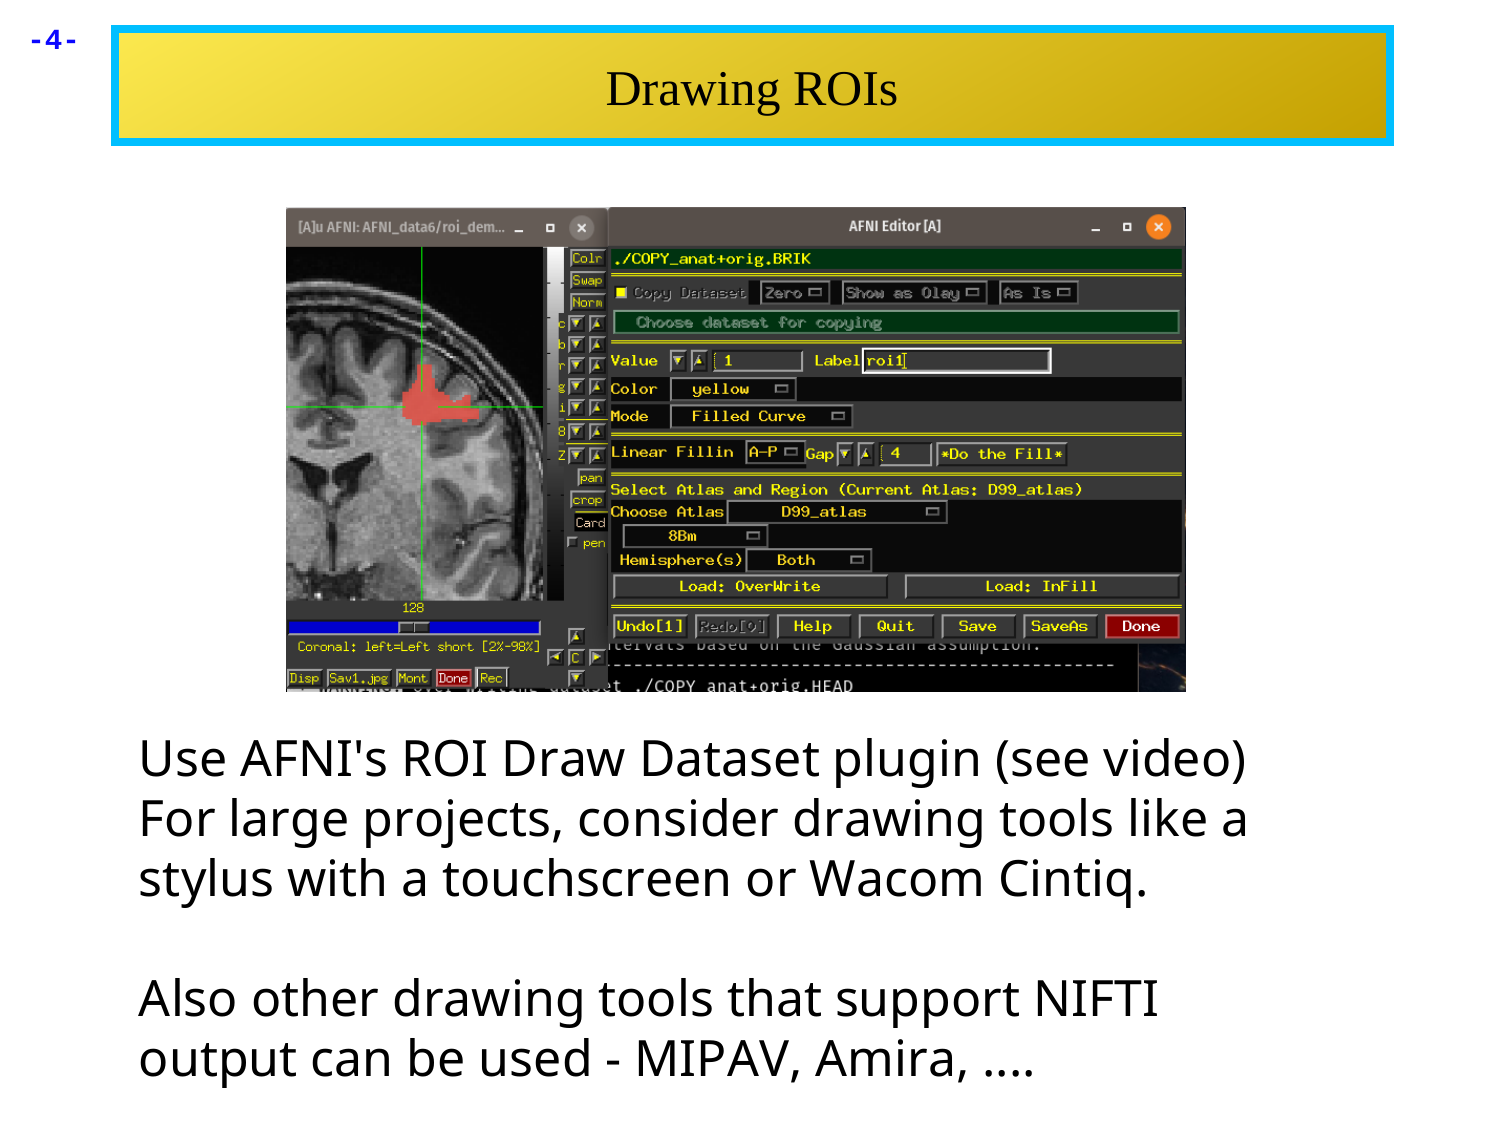

# Drawing ROIs
Use AFNI's ROI Draw Dataset plugin (see video)
For large projects, consider drawing tools like a stylus with a touchscreen or Wacom Cintiq.
Also other drawing tools that support NIFTI output can be used - MIPAV, Amira, ....